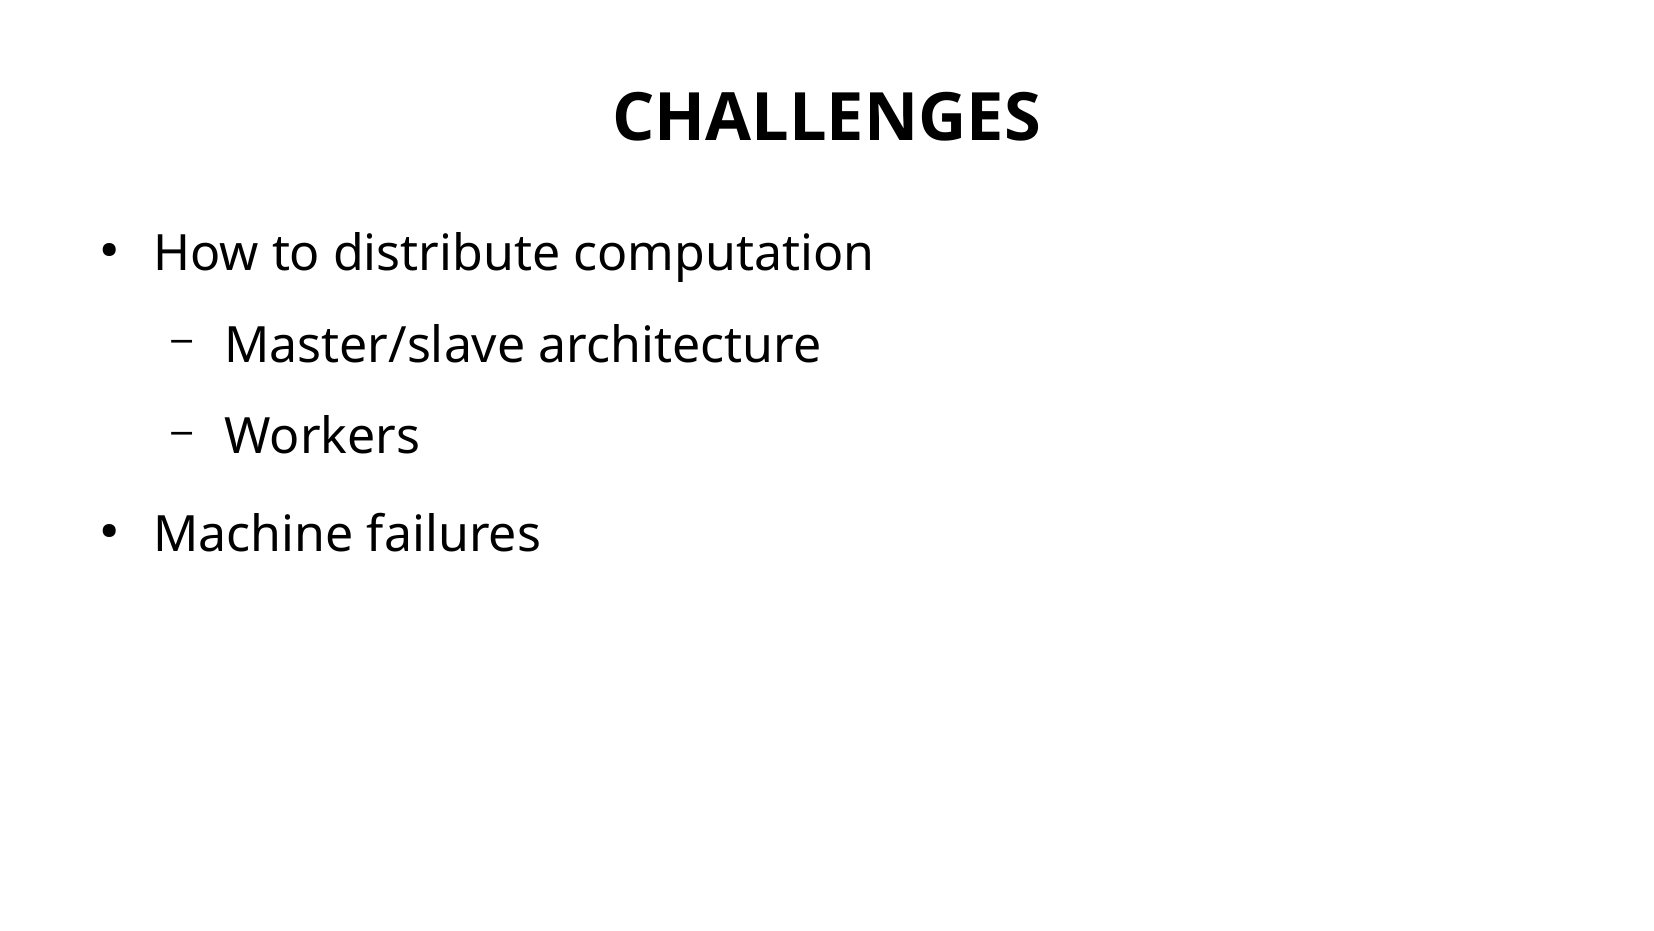

# CHALLENGES
How to distribute computation
Master/slave architecture
Workers
Machine failures